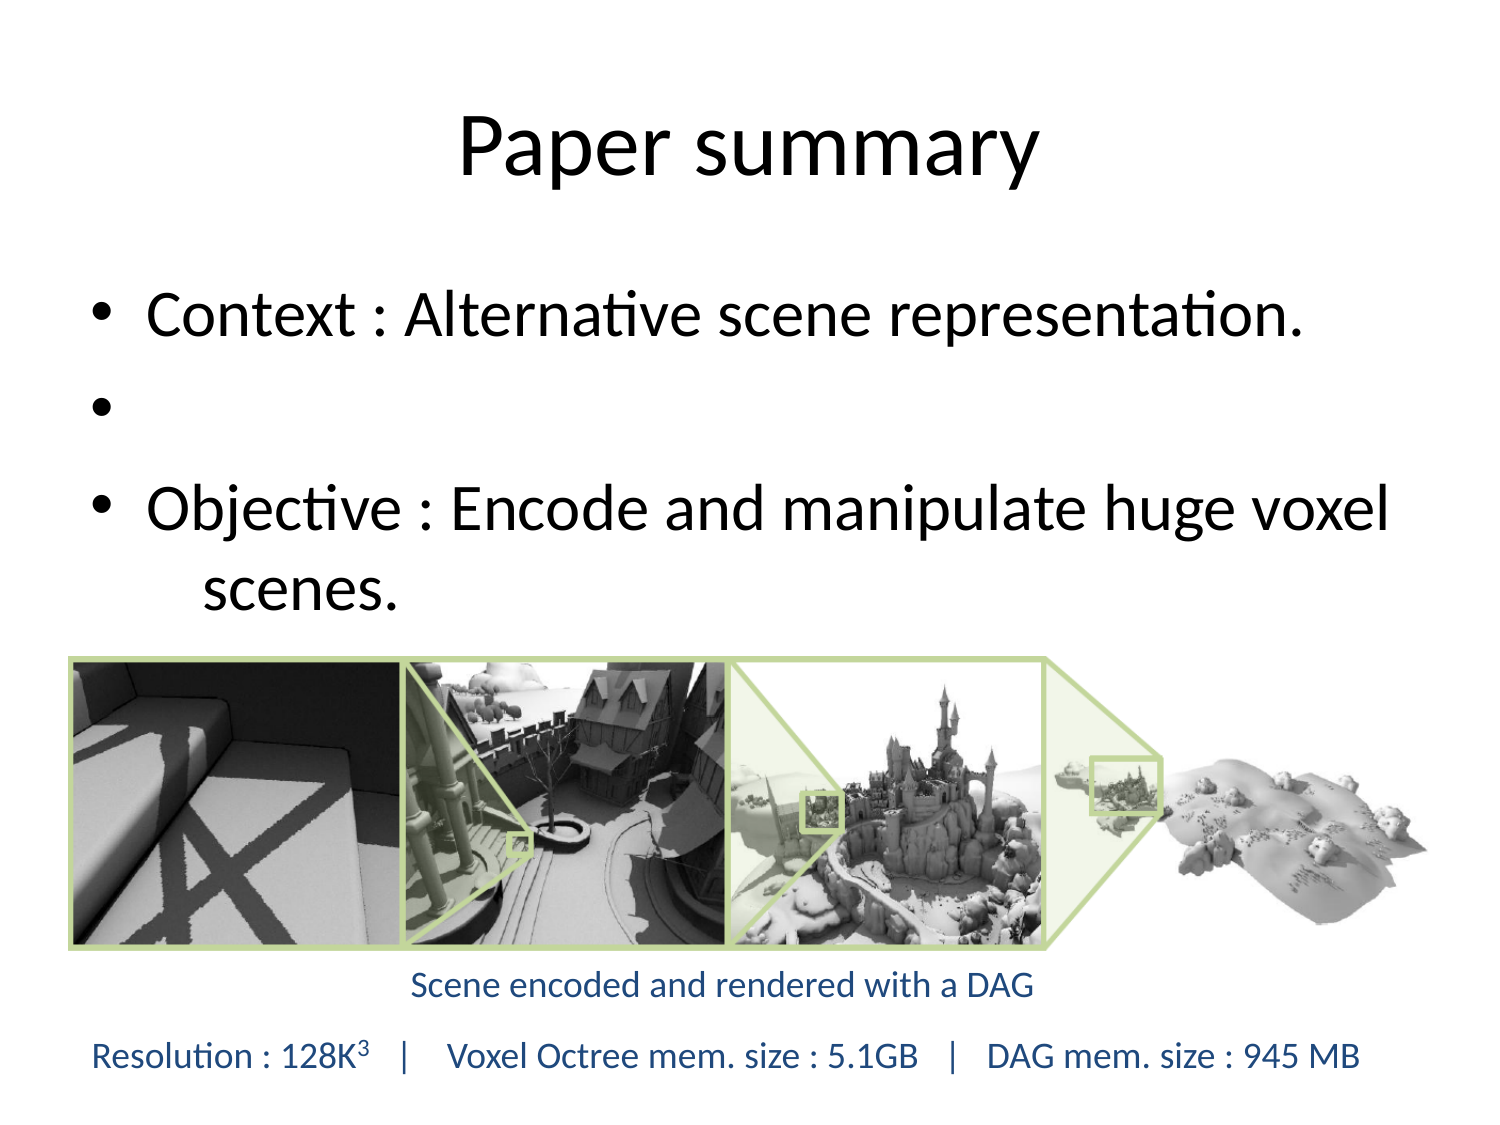

# Paper summary
Context : Alternative scene representation.
Objective : Encode and manipulate huge voxel scenes.
Scene encoded and rendered with a DAG
Resolution : 128K3 | Voxel Octree mem. size : 5.1GB | DAG mem. size : 945 MB